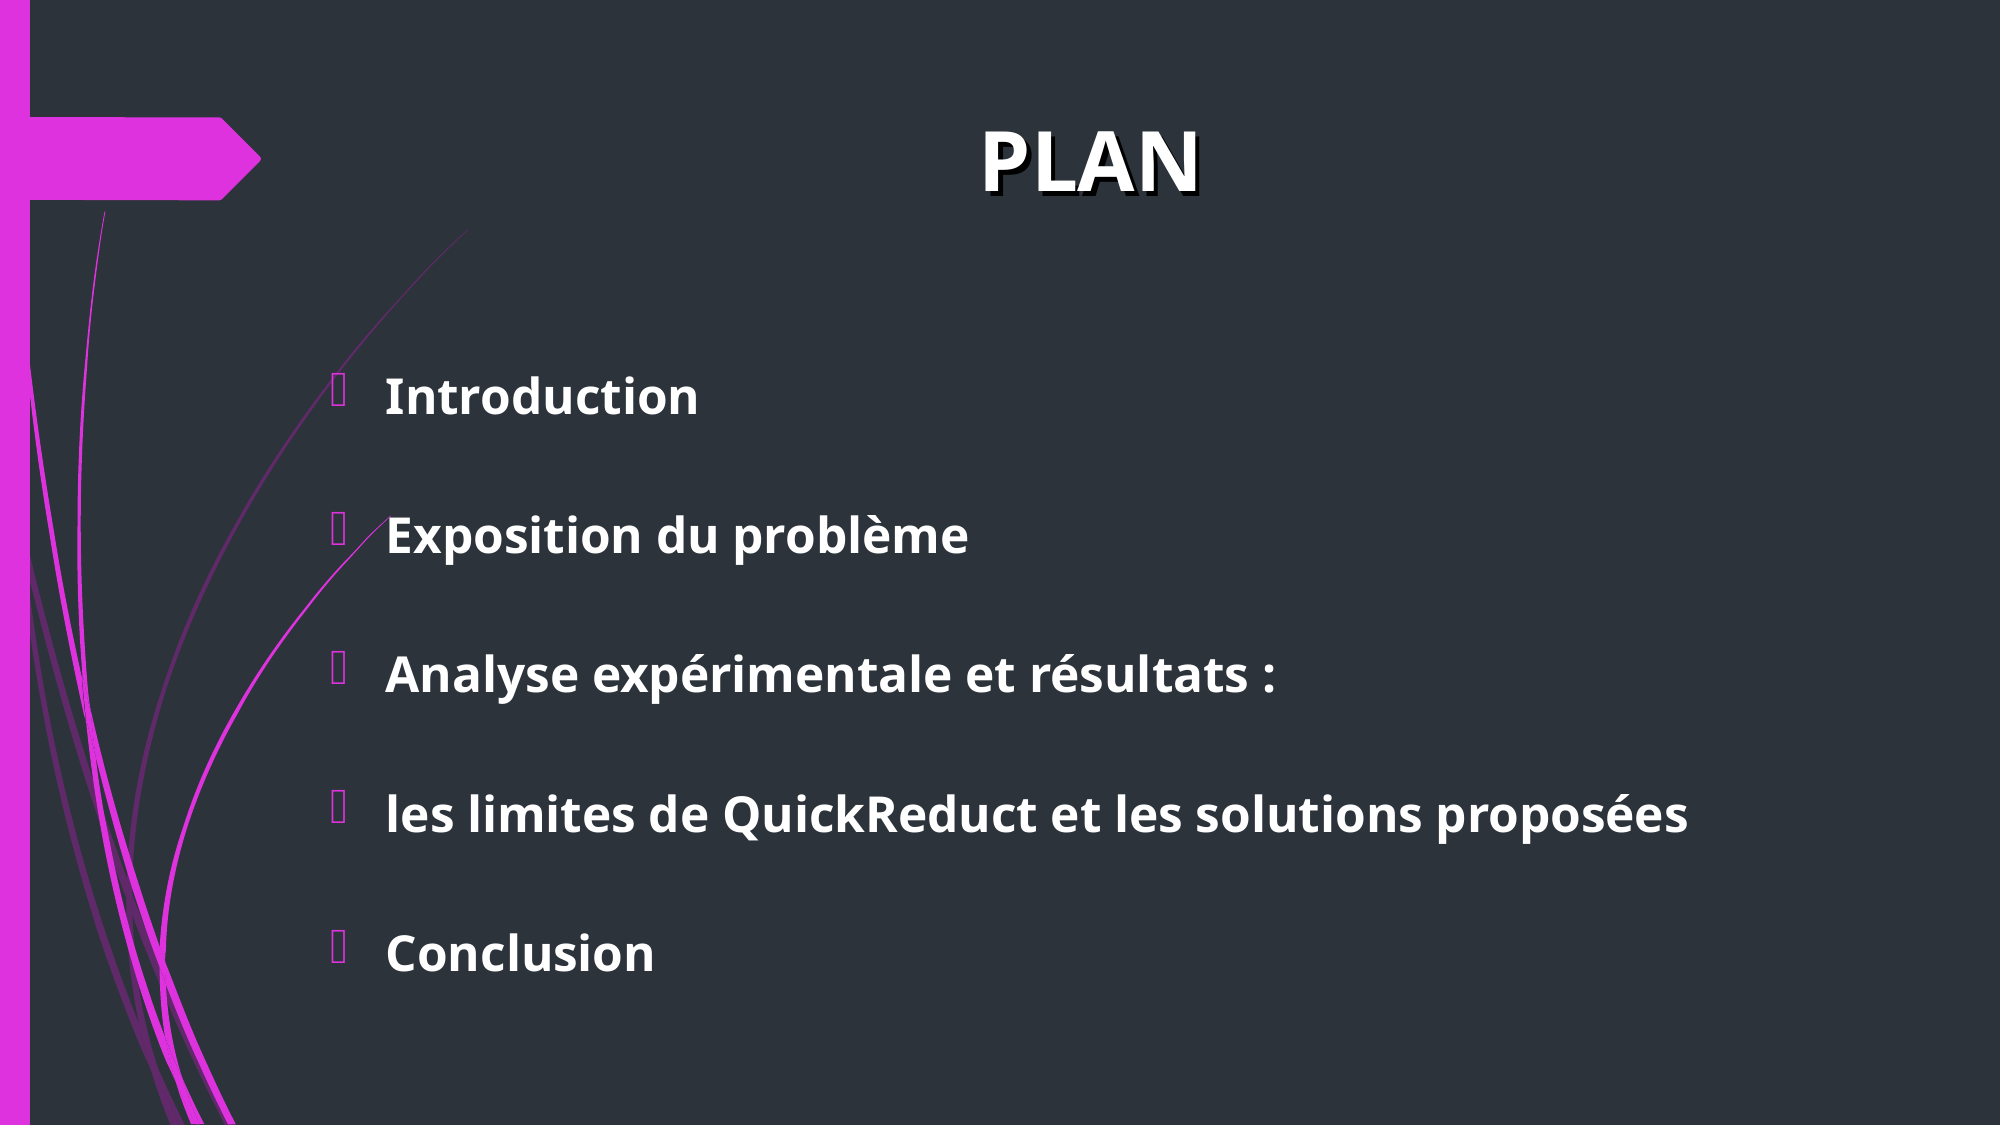

# PLAN
Introduction
Exposition du problème
Analyse expérimentale et résultats :
les limites de QuickReduct et les solutions proposées
Conclusion